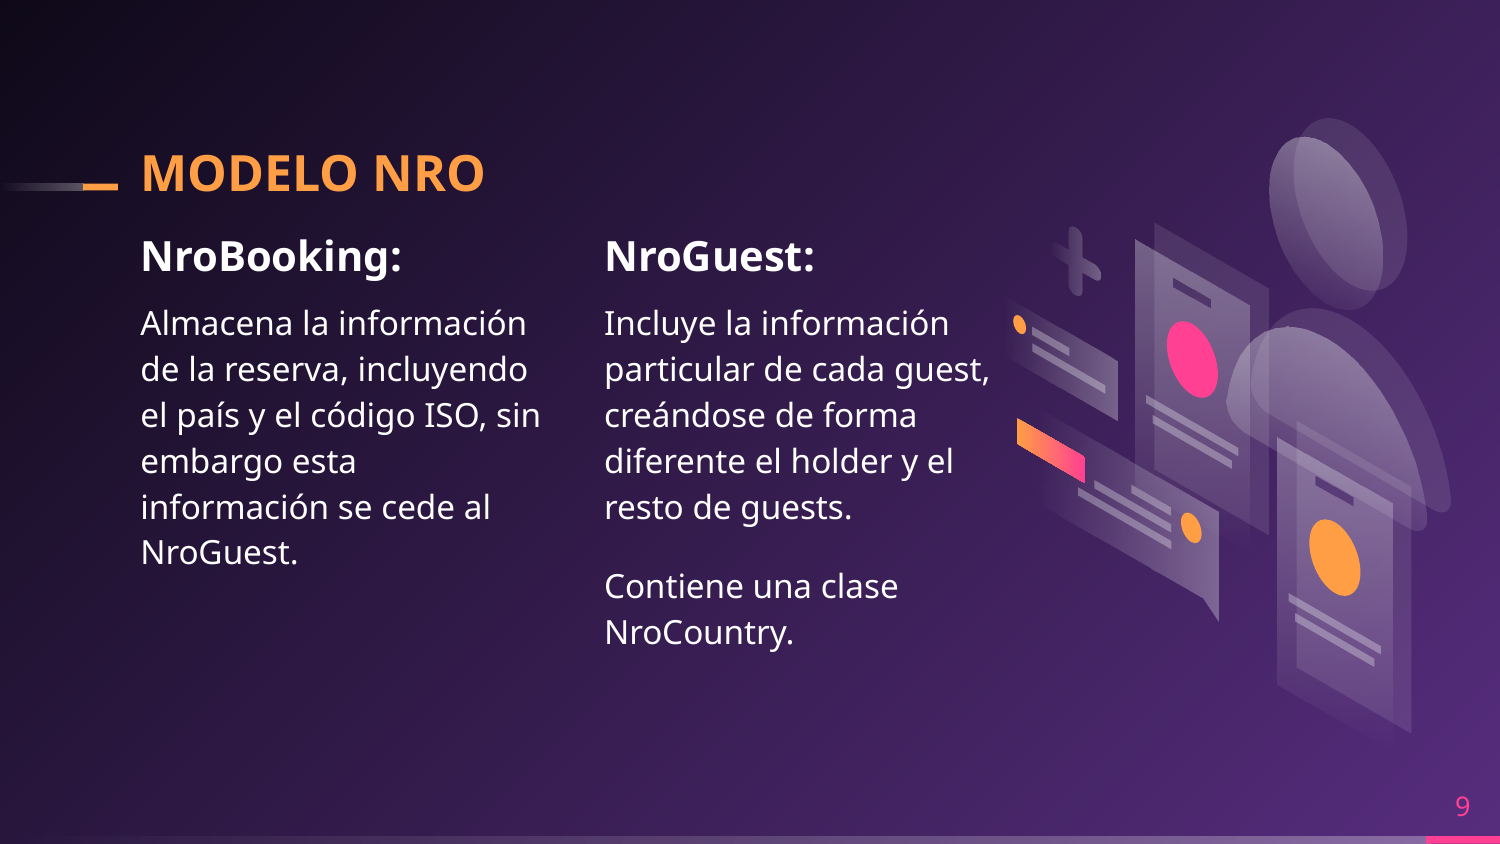

MODELO NRO
# NroBooking:
Almacena la información de la reserva, incluyendo el país y el código ISO, sin embargo esta información se cede al NroGuest.
NroGuest:
Incluye la información particular de cada guest, creándose de forma diferente el holder y el resto de guests.
Contiene una clase NroCountry.